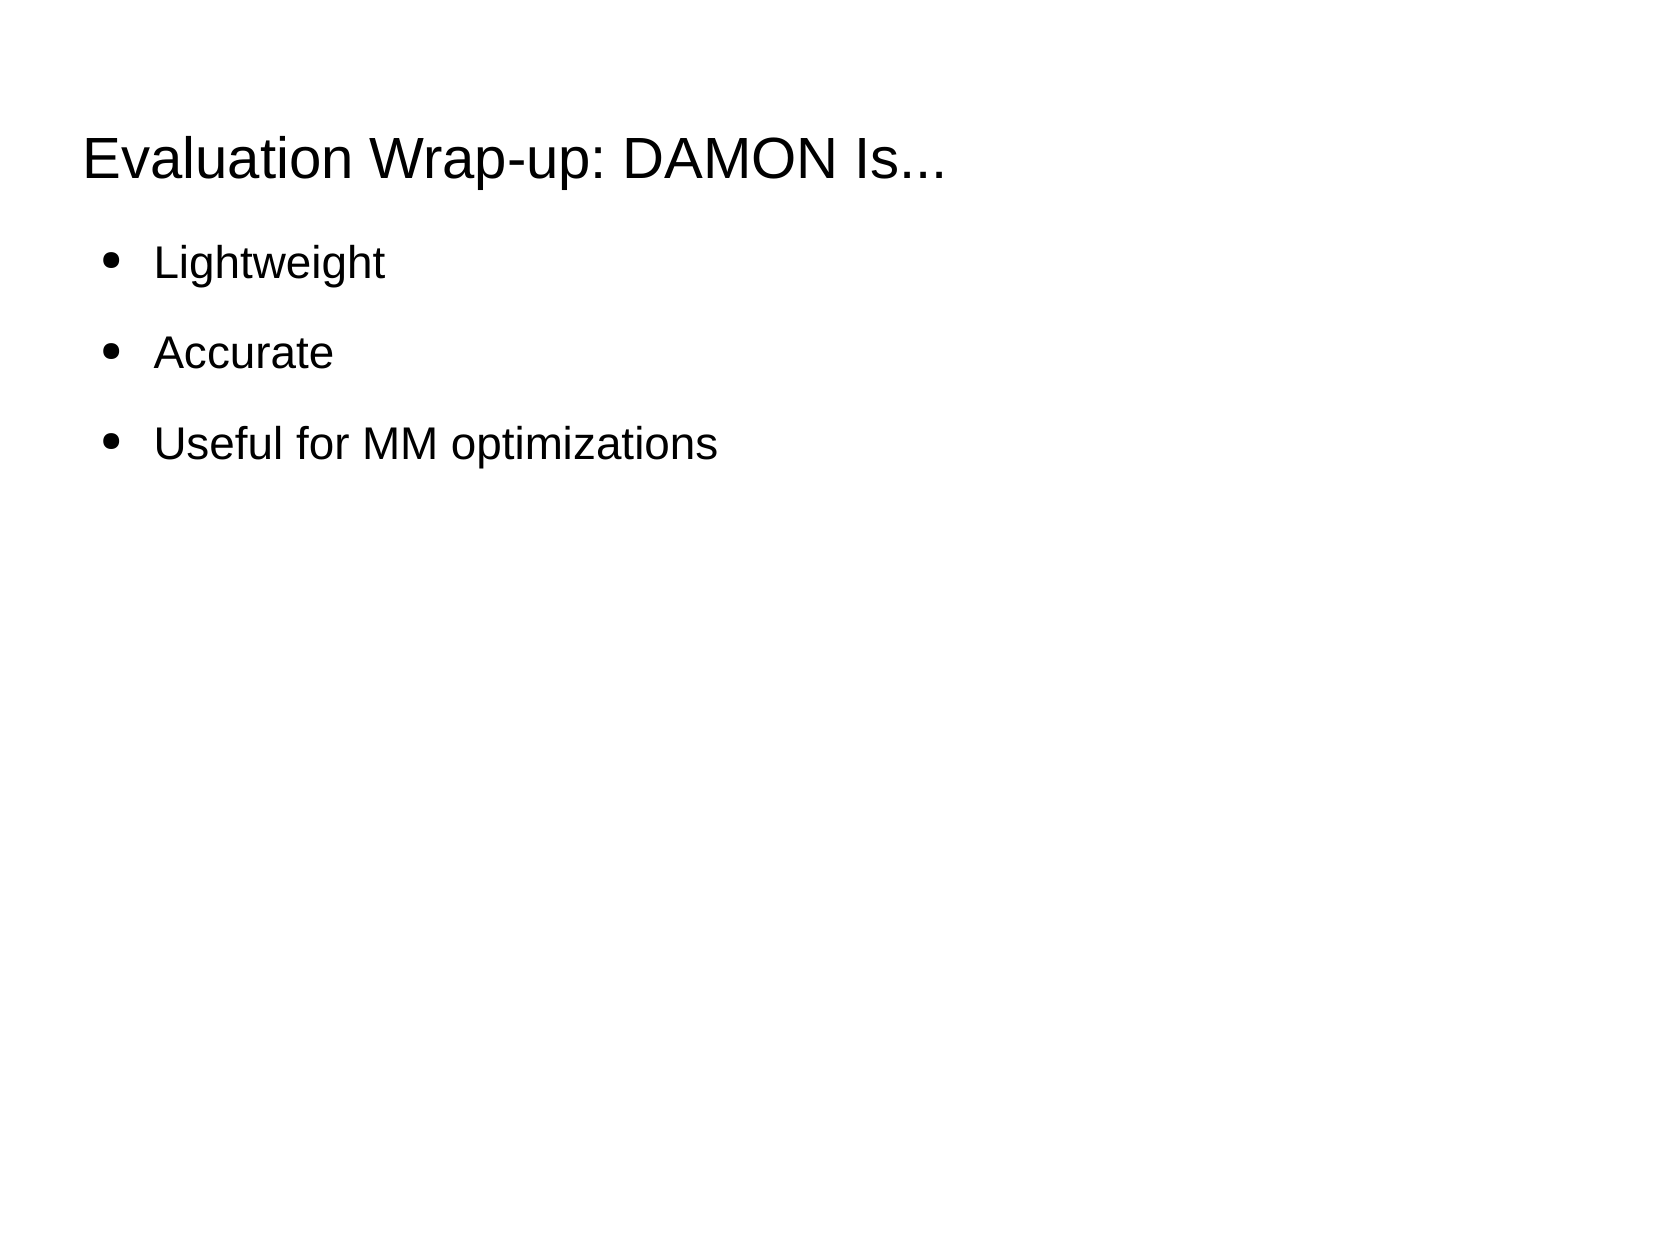

# Evaluation Wrap-up: DAMON Is...
Lightweight
Accurate
Useful for MM optimizations